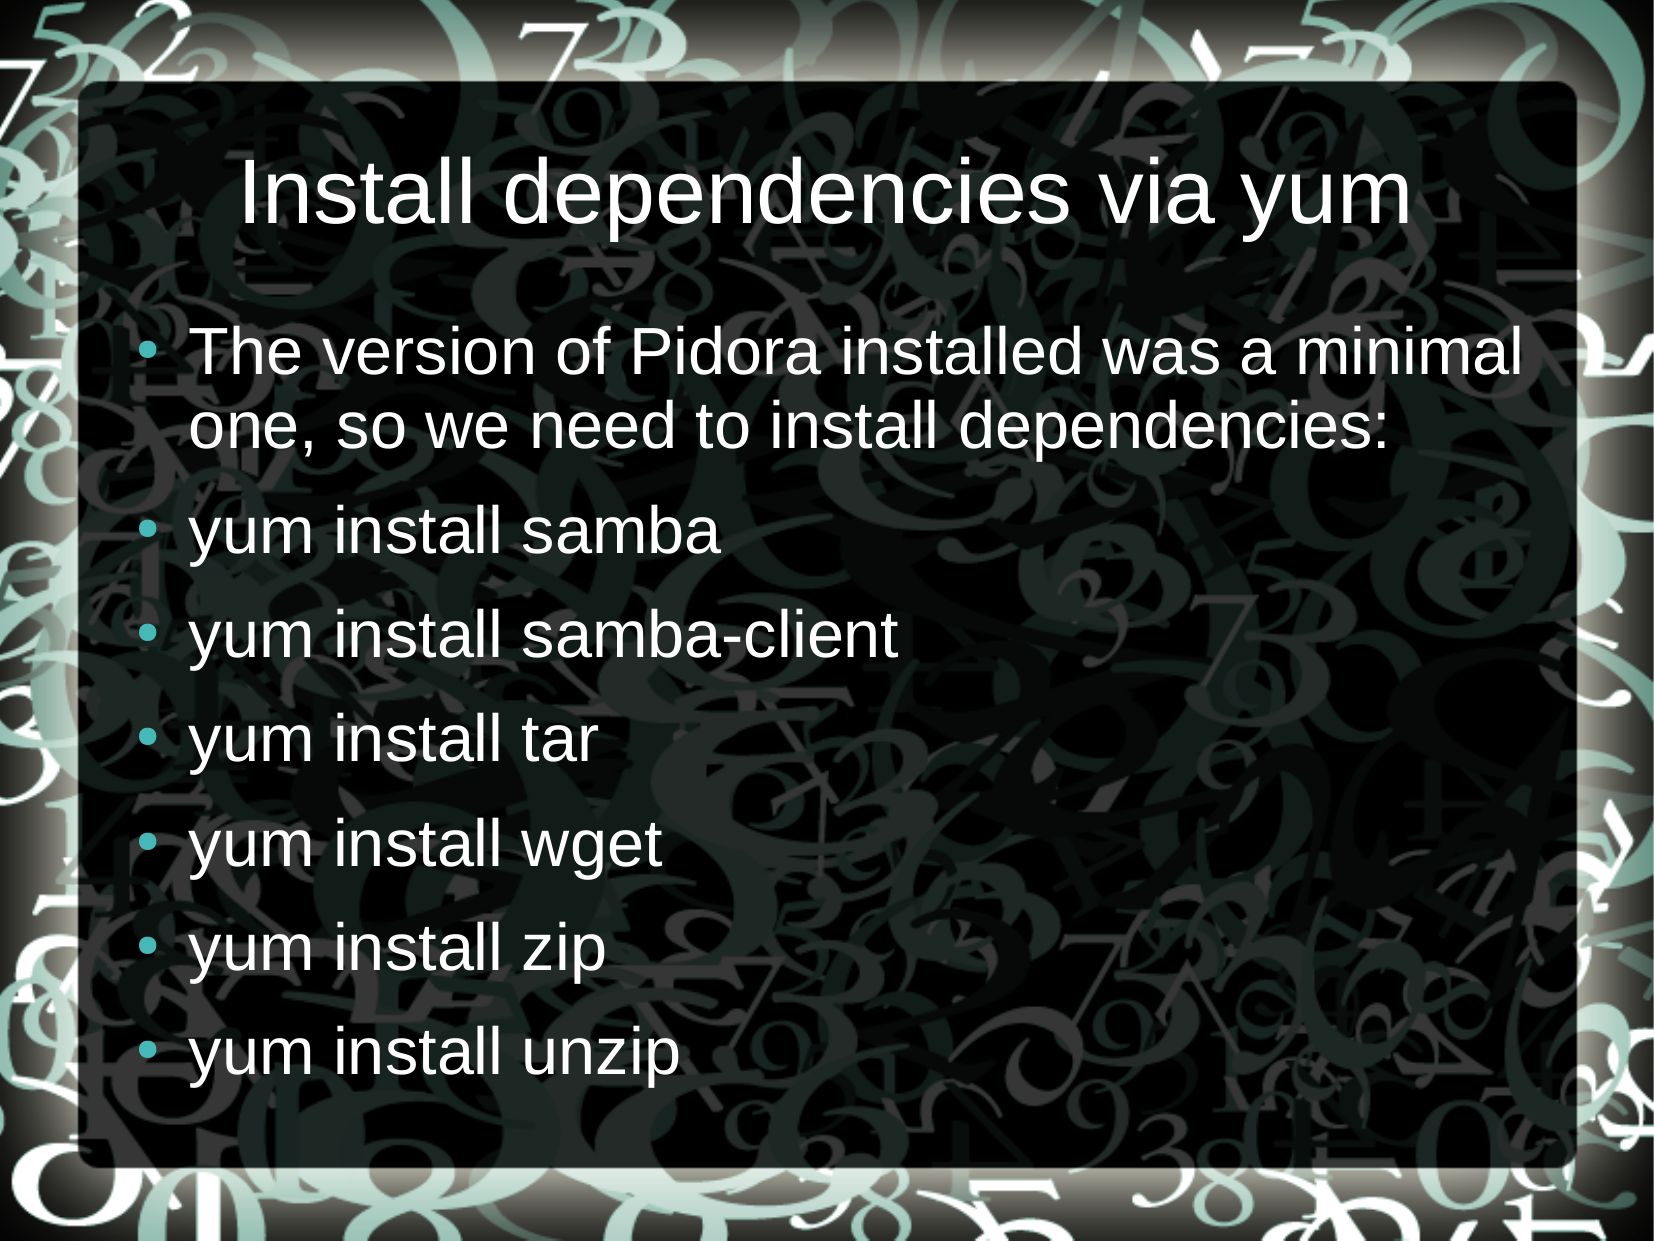

# Install dependencies via yum
The version of Pidora installed was a minimal one, so we need to install dependencies:
yum install samba
yum install samba-client
yum install tar
yum install wget
yum install zip
yum install unzip